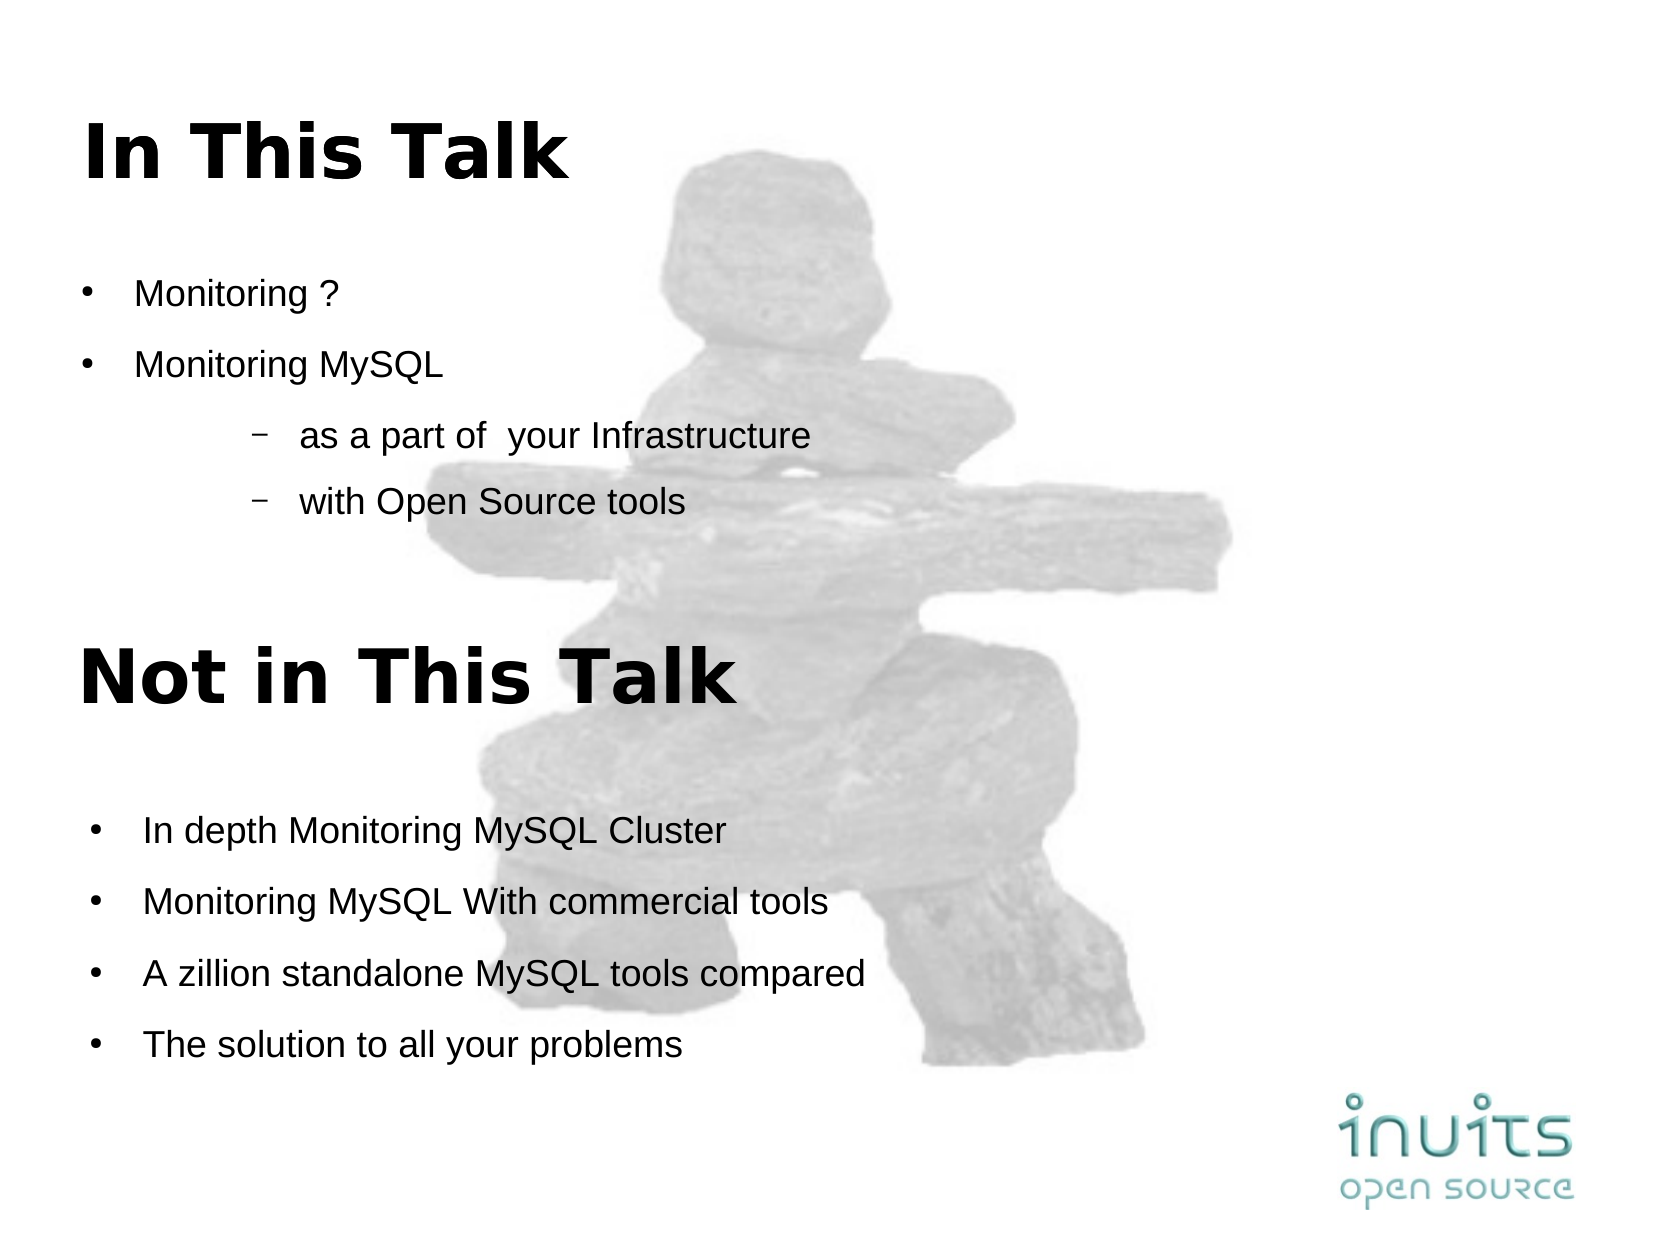

# In This Talk
In This Talk
Monitoring ?
Monitoring MySQL
as a part of your Infrastructure
with Open Source tools
Not in This Talk
In depth Monitoring MySQL Cluster
Monitoring MySQL With commercial tools
A zillion standalone MySQL tools compared
The solution to all your problems
4